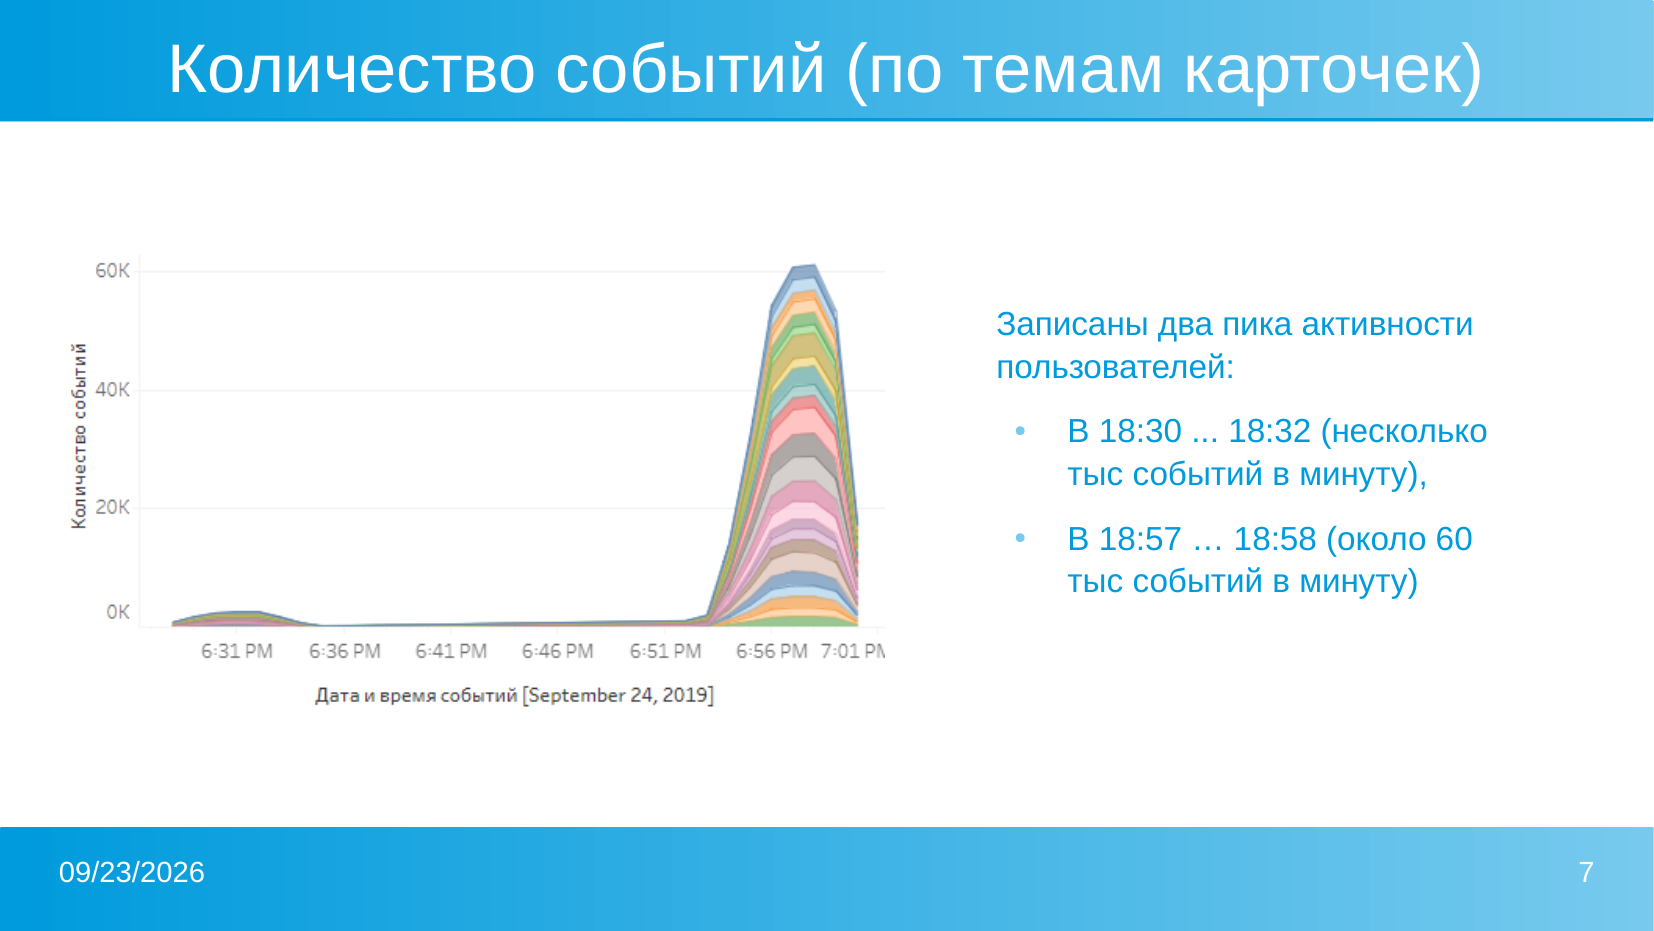

# Количество событий (по темам карточек)
Записаны два пика активности пользователей:
В 18:30 ... 18:32 (несколько тыс событий в минуту),
В 18:57 … 18:58 (около 60 тыс событий в минуту)
7